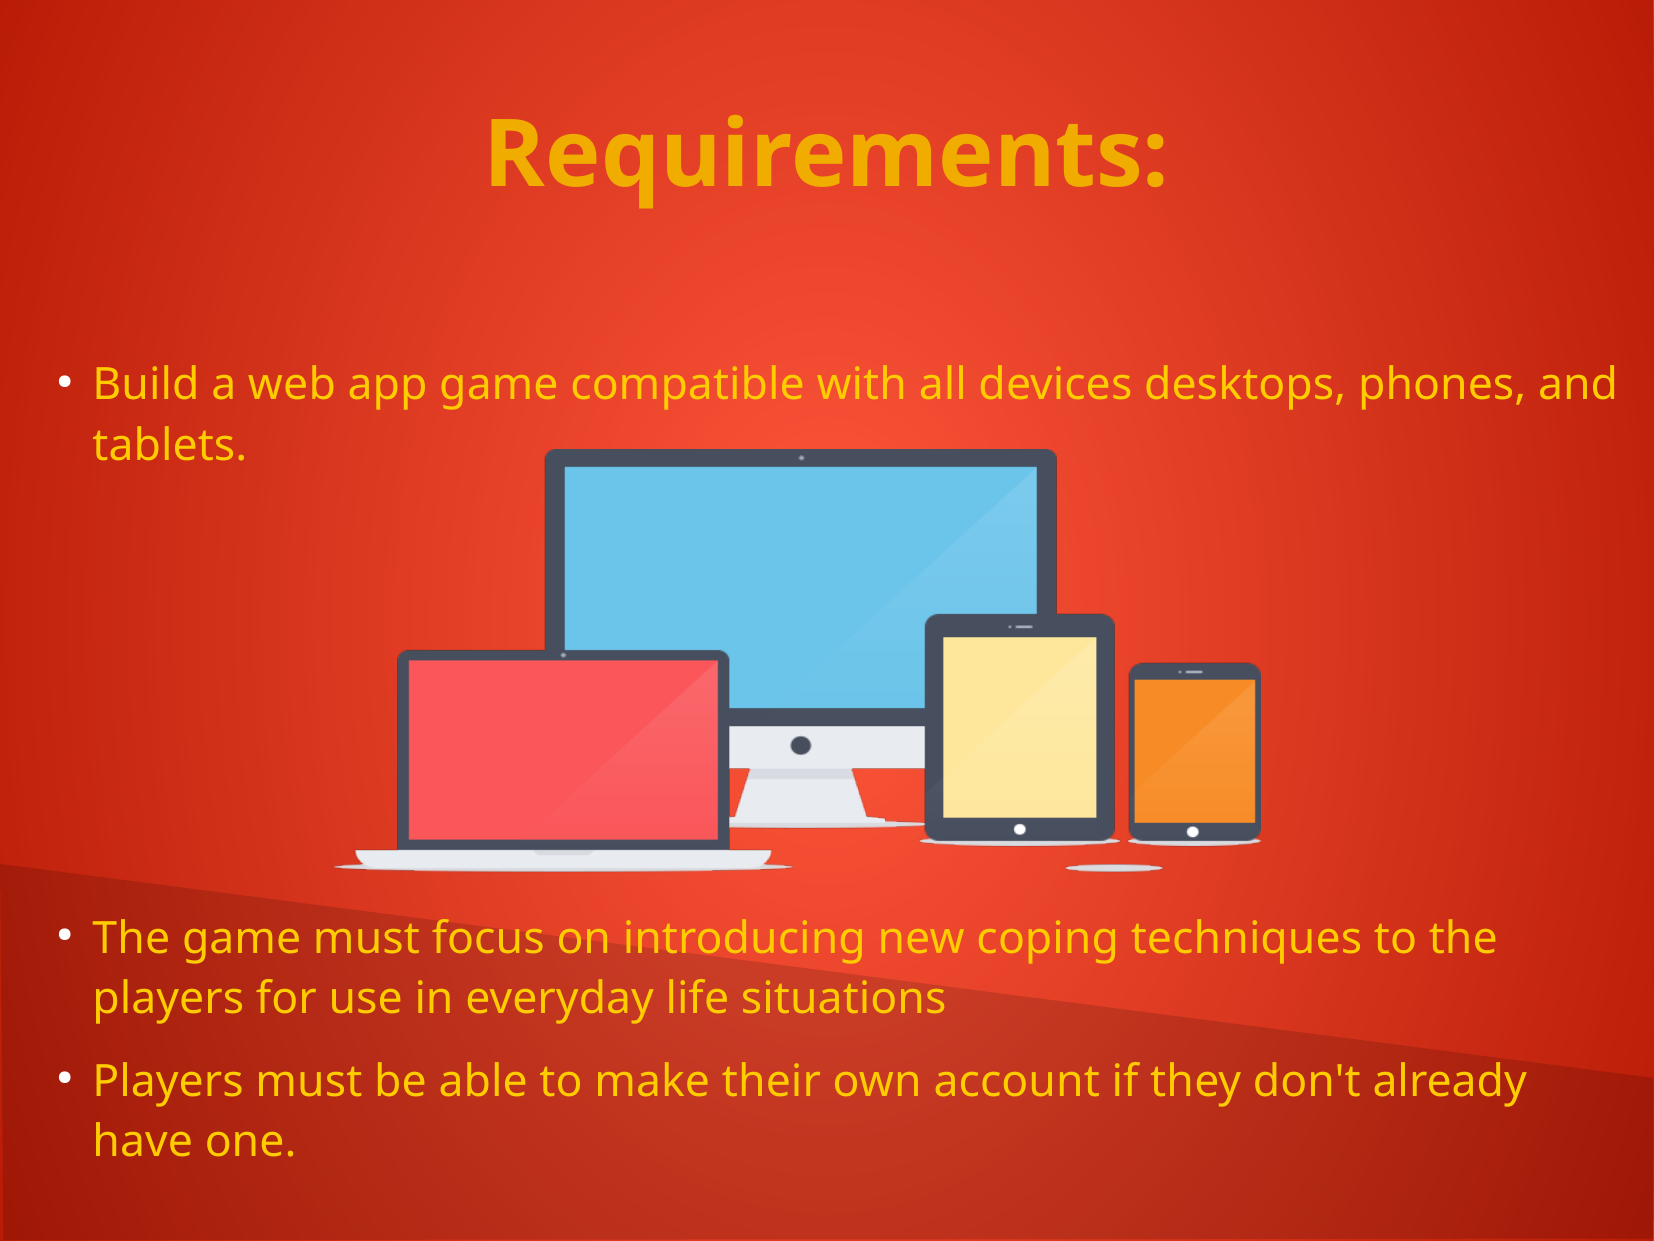

# Requirements:
Build a web app game compatible with all devices desktops, phones, and tablets.
The game must focus on introducing new coping techniques to the players for use in everyday life situations
Players must be able to make their own account if they don't already have one.